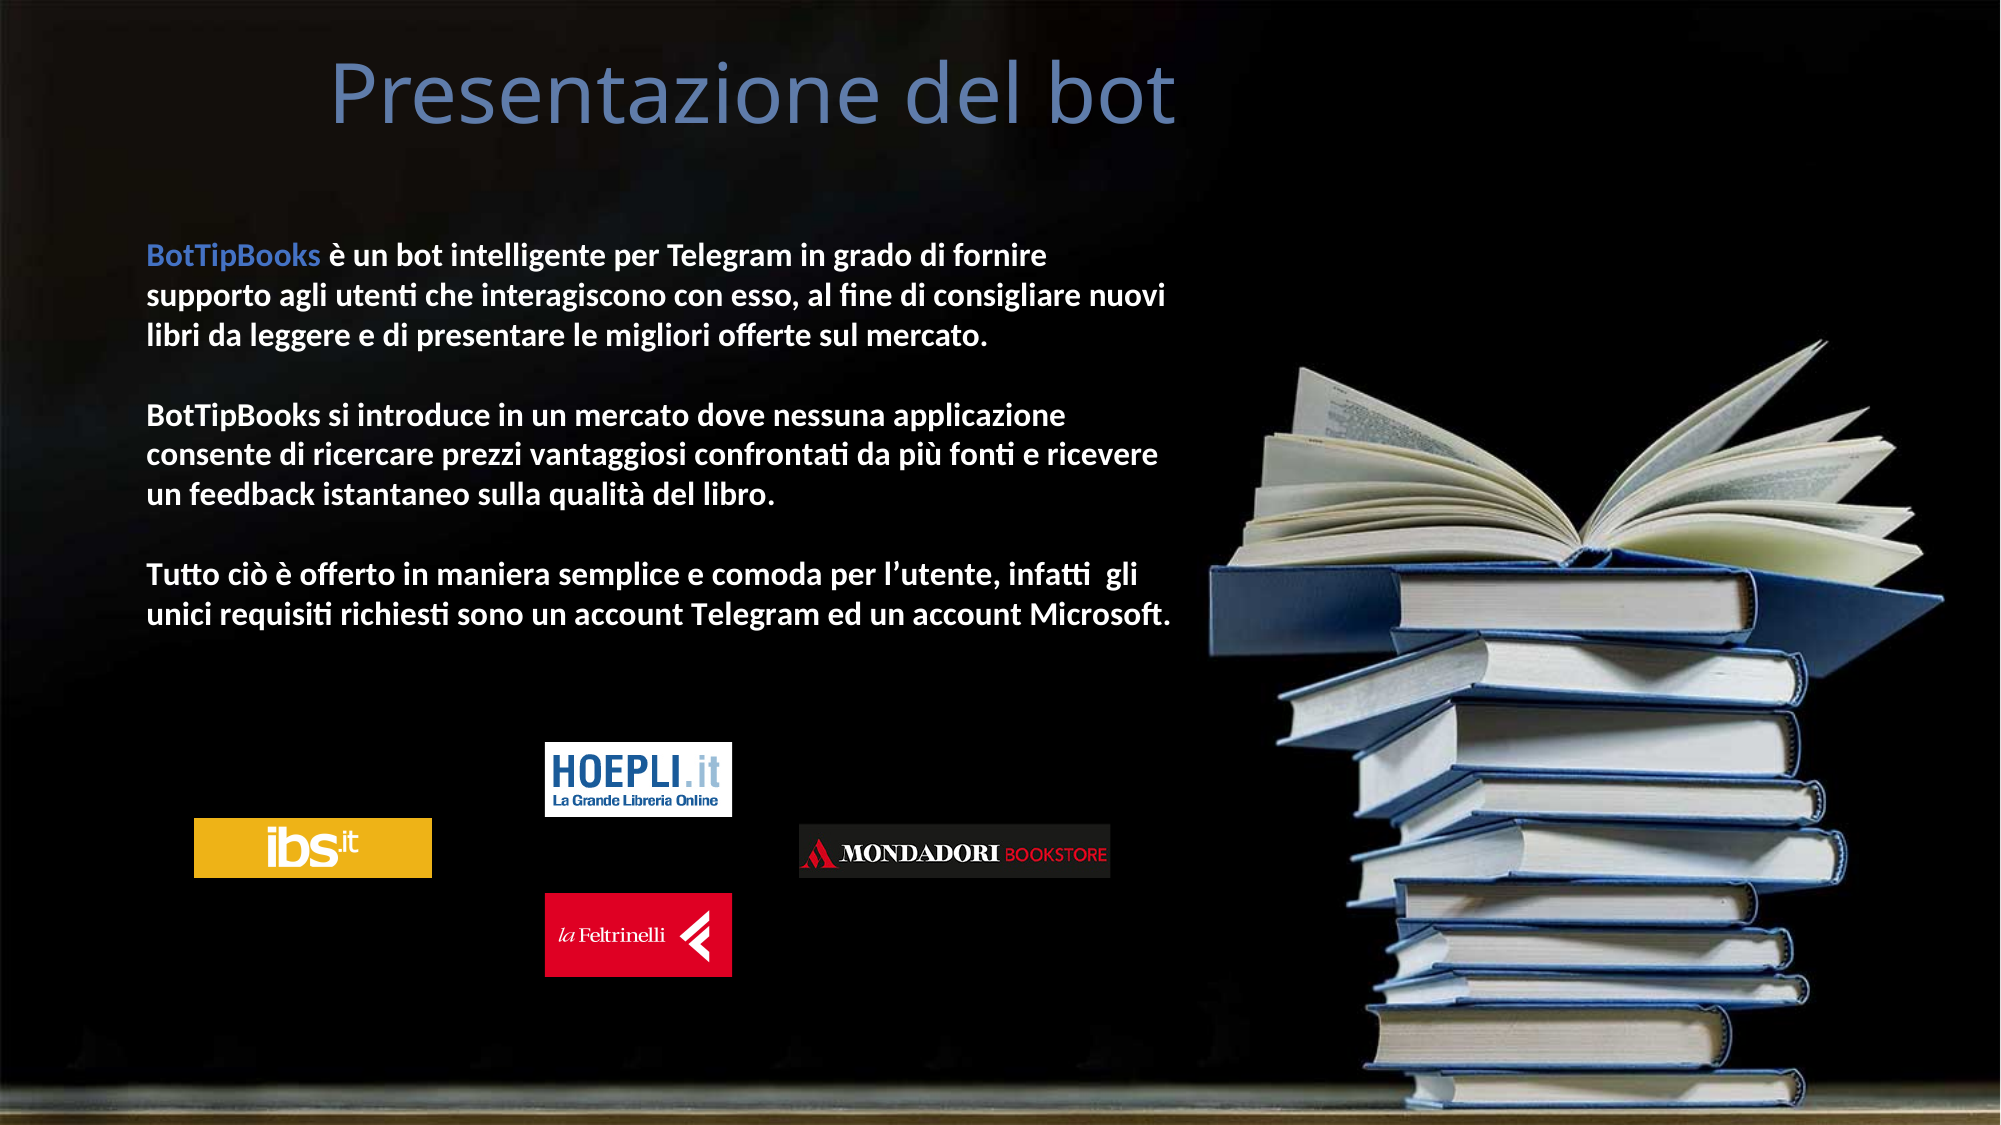

Presentazione del bot
BotTipBooks è un bot intelligente per Telegram in grado di fornire supporto agli utenti che interagiscono con esso, al fine di consigliare nuovi libri da leggere e di presentare le migliori offerte sul mercato.
BotTipBooks si introduce in un mercato dove nessuna applicazione consente di ricercare prezzi vantaggiosi confrontati da più fonti e ricevere un feedback istantaneo sulla qualità del libro.
Tutto ciò è offerto in maniera semplice e comoda per l’utente, infatti gli unici requisiti richiesti sono un account Telegram ed un account Microsoft.